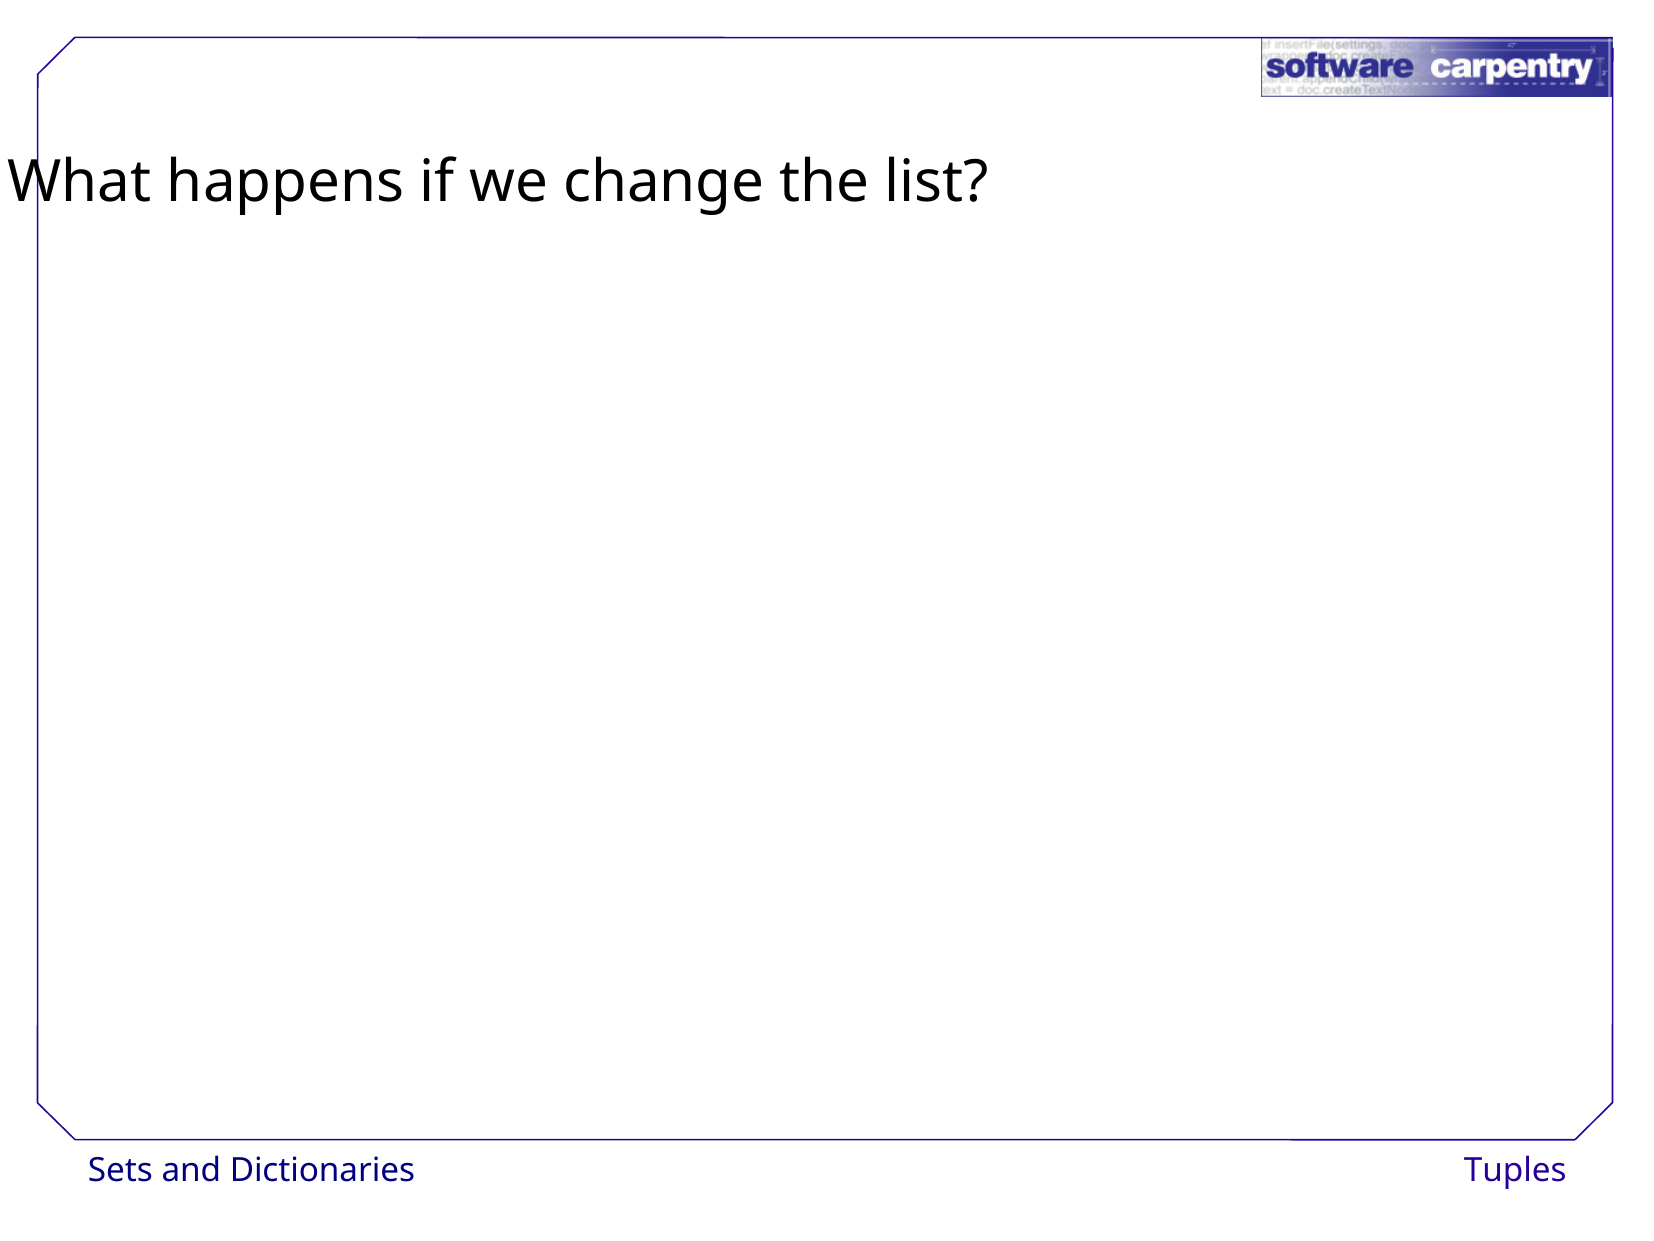

What happens if we change the list?